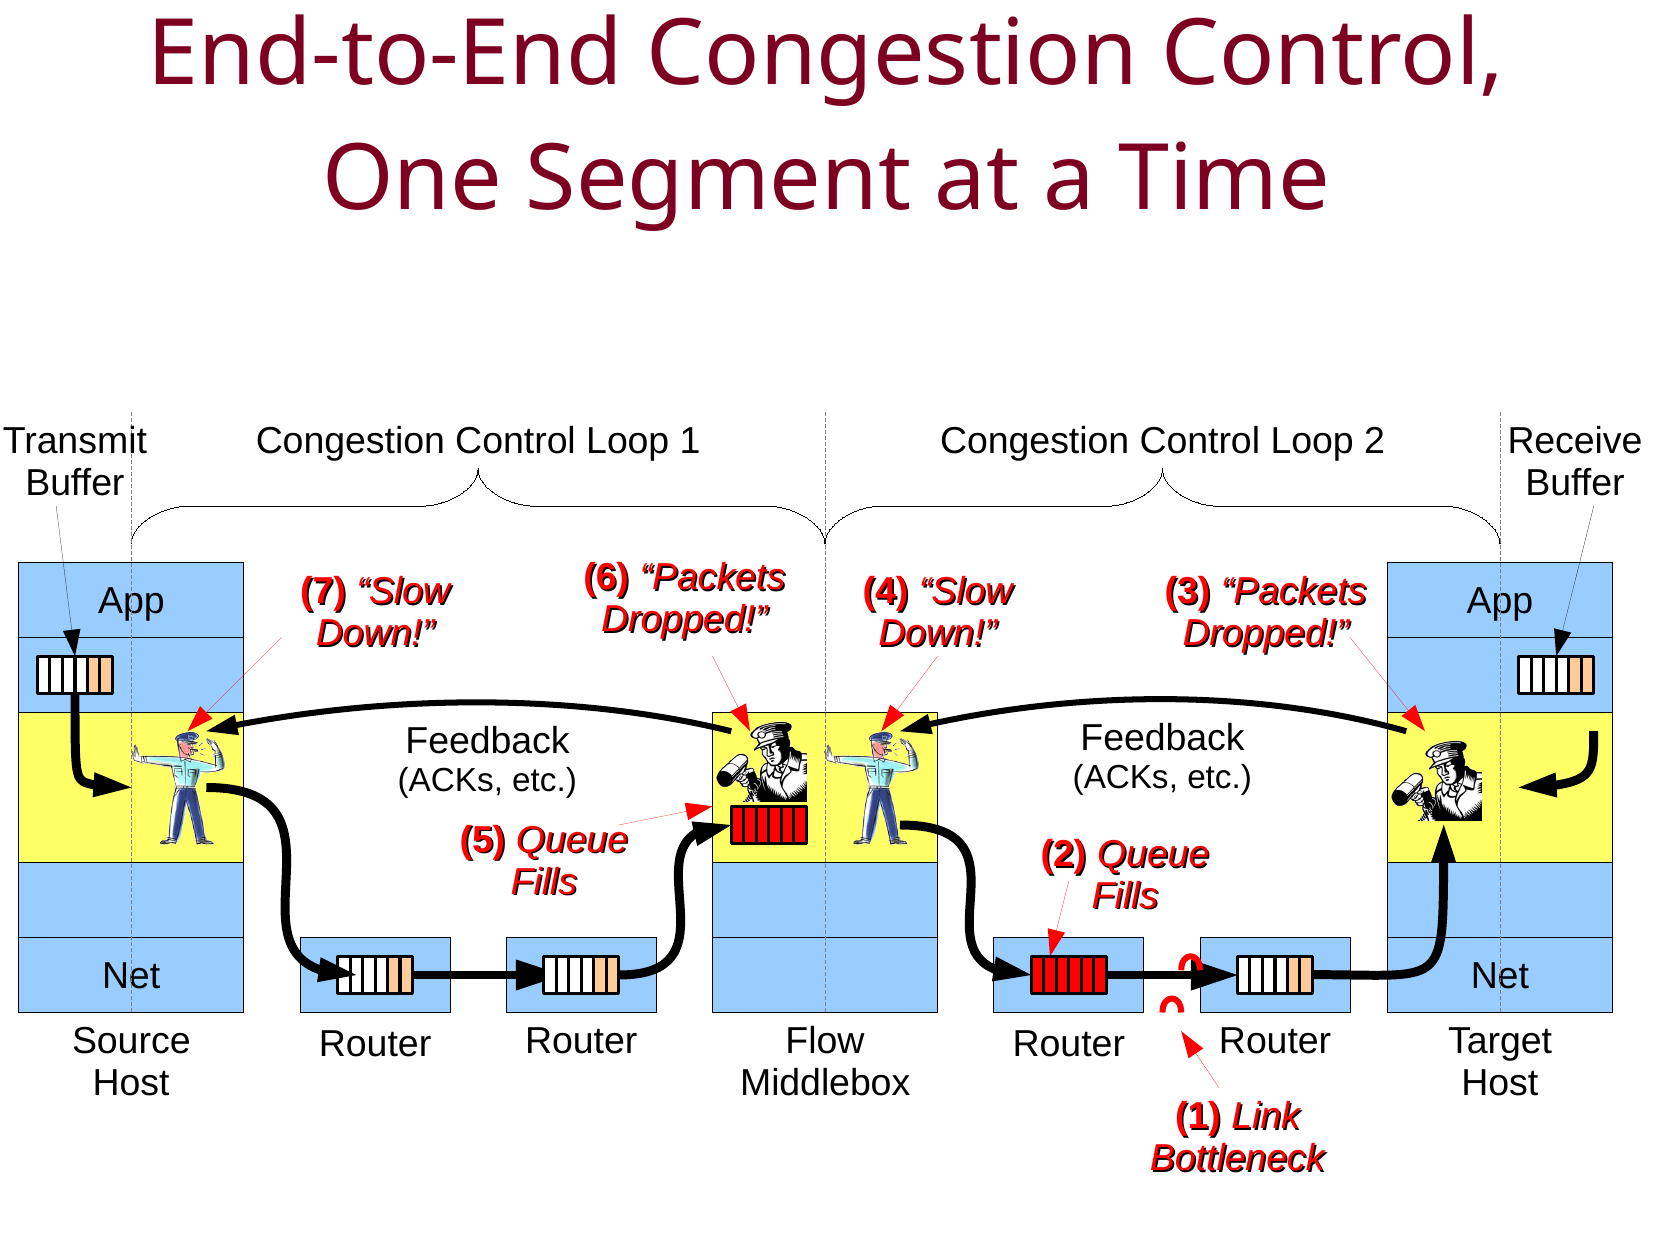

# End-to-End Congestion Control, One Segment at a Time
Transmit
Buffer
Congestion Control Loop 1
Congestion Control Loop 2
Receive
Buffer
(6) “Packets Dropped!”
App
(7) “Slow Down!”
(4) “Slow Down!”
(3) “Packets Dropped!”
App
Feedback
(ACKs, etc.)
Feedback
(ACKs, etc.)
(5) Queue Fills
(2) Queue Fills
Net
Net
(1) Link Bottleneck
Source
Host
Router
Flow
Middlebox
Router
Target
Host
Router
Router